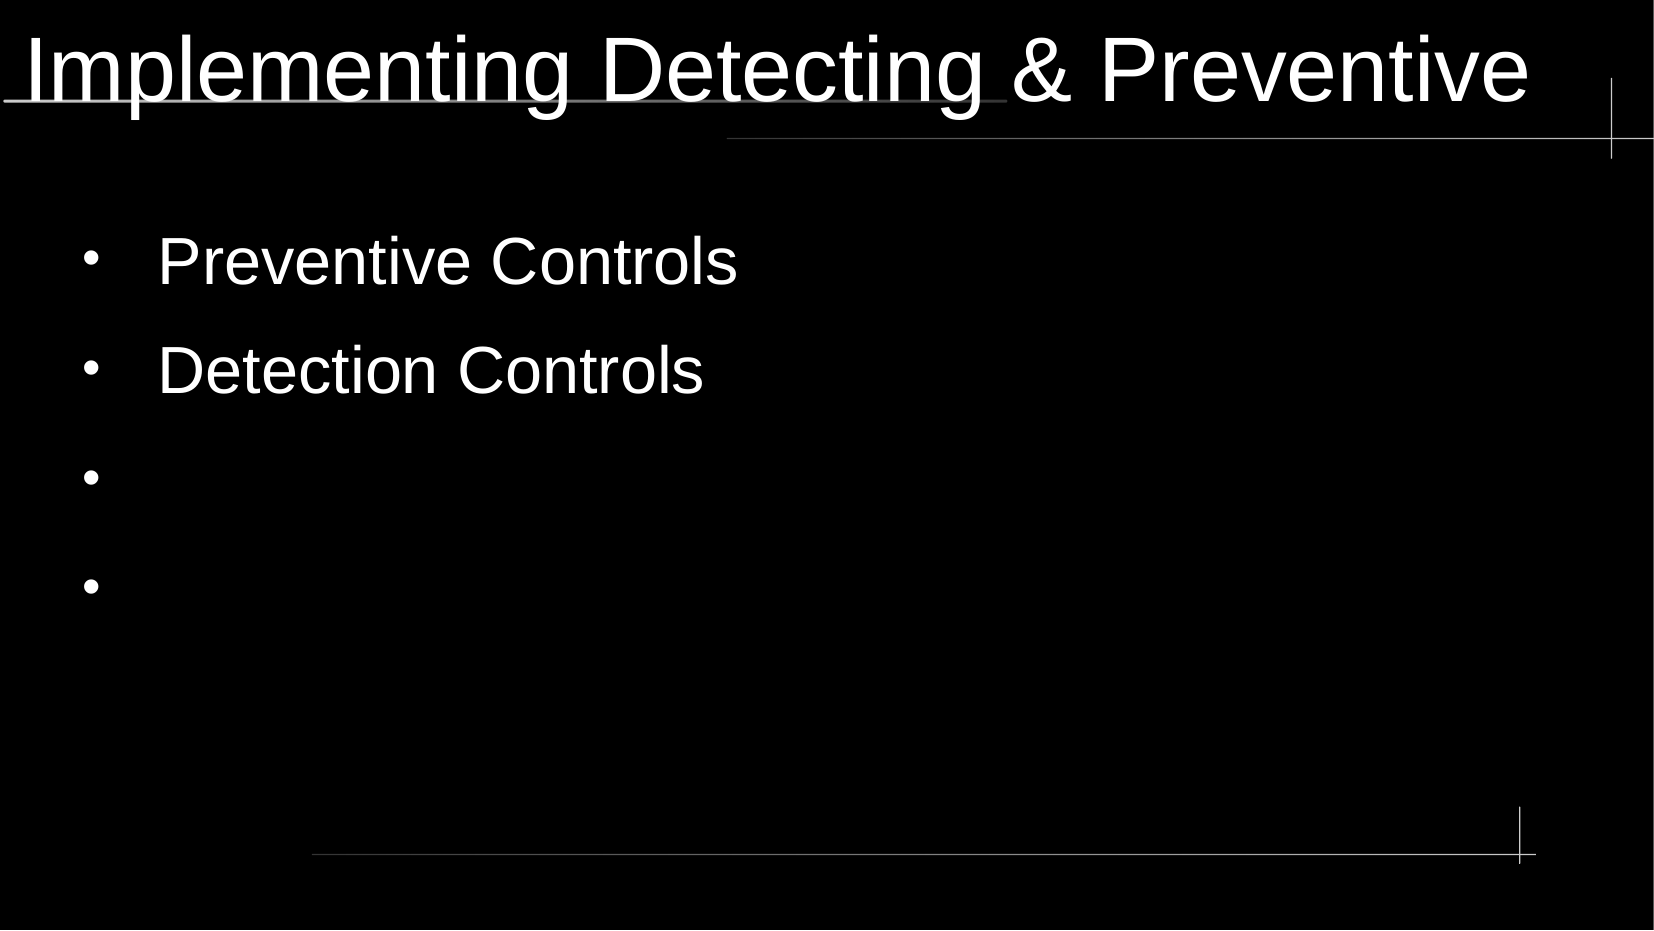

# Implementing Detecting & Preventive
Preventive Controls
Detection Controls